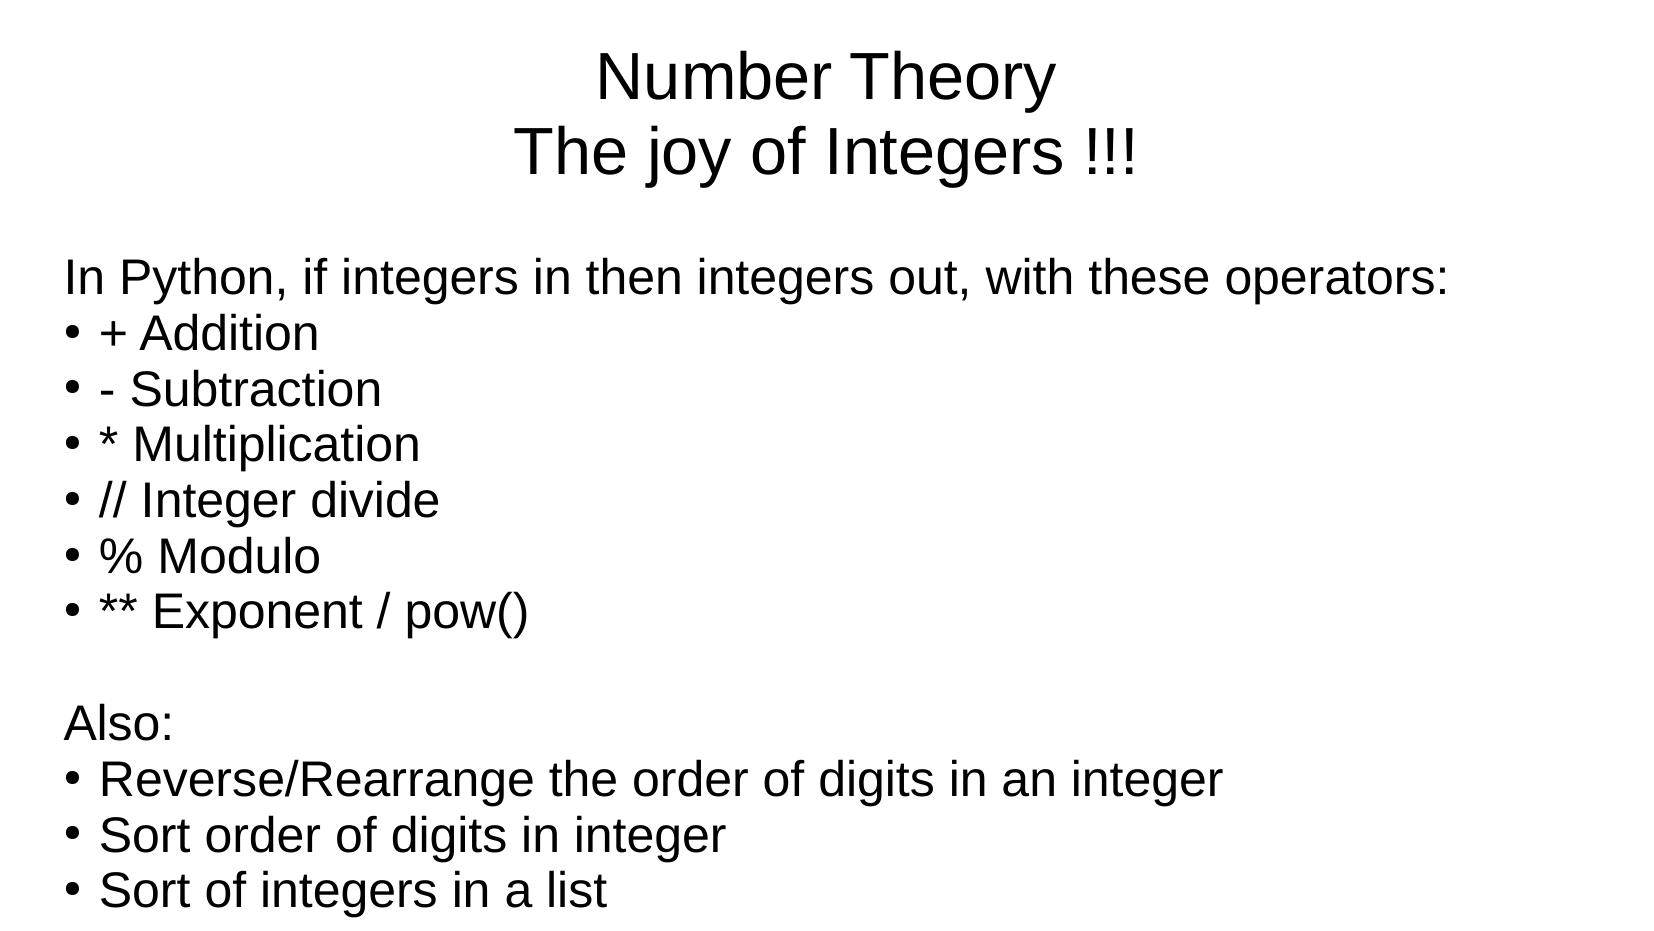

# Number Theory The joy of Integers !!!
In Python, if integers in then integers out, with these operators:
+ Addition
- Subtraction
* Multiplication
// Integer divide
% Modulo
** Exponent / pow()
Also:
Reverse/Rearrange the order of digits in an integer
Sort order of digits in integer
Sort of integers in a list